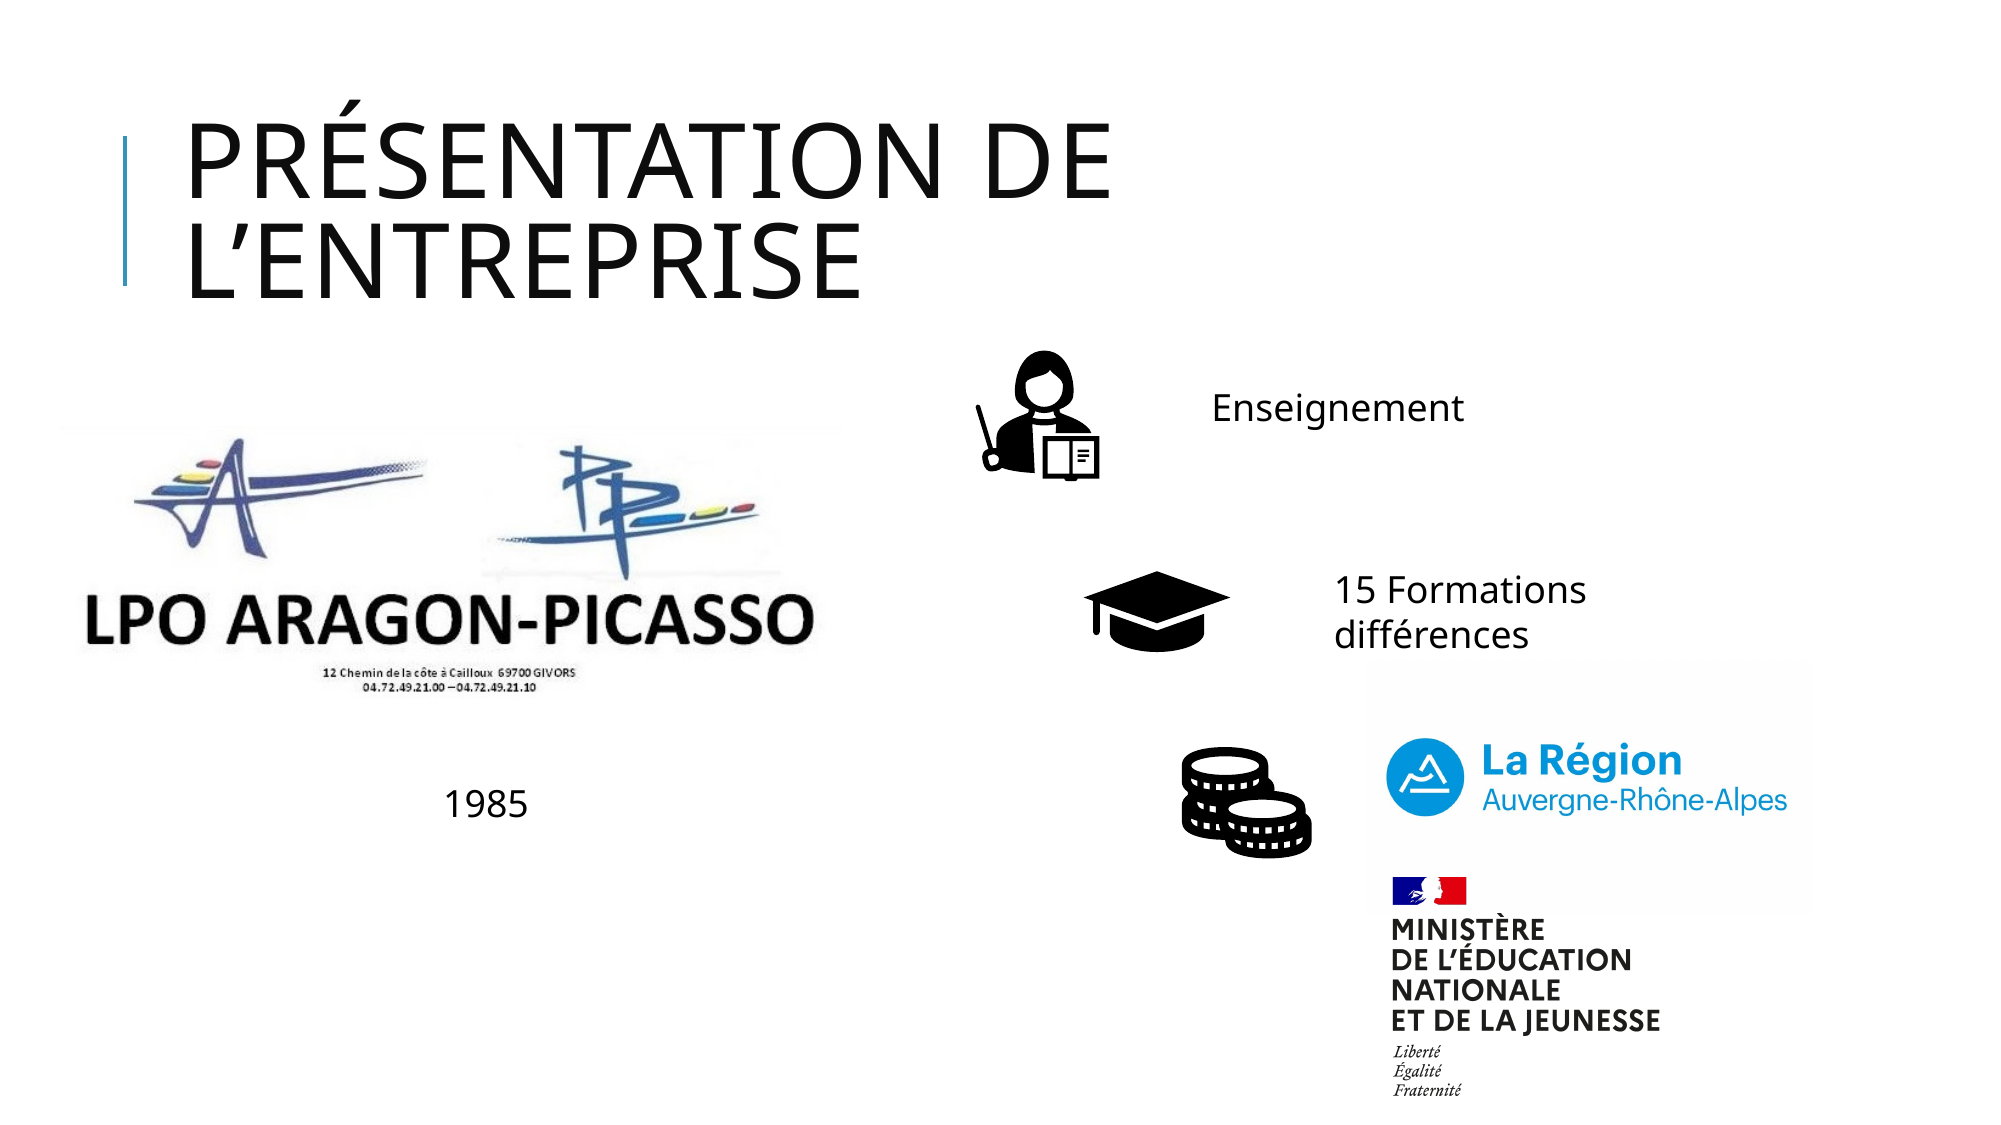

# Présentation de l’entreprise
Enseignement
15 Formations différences
1985